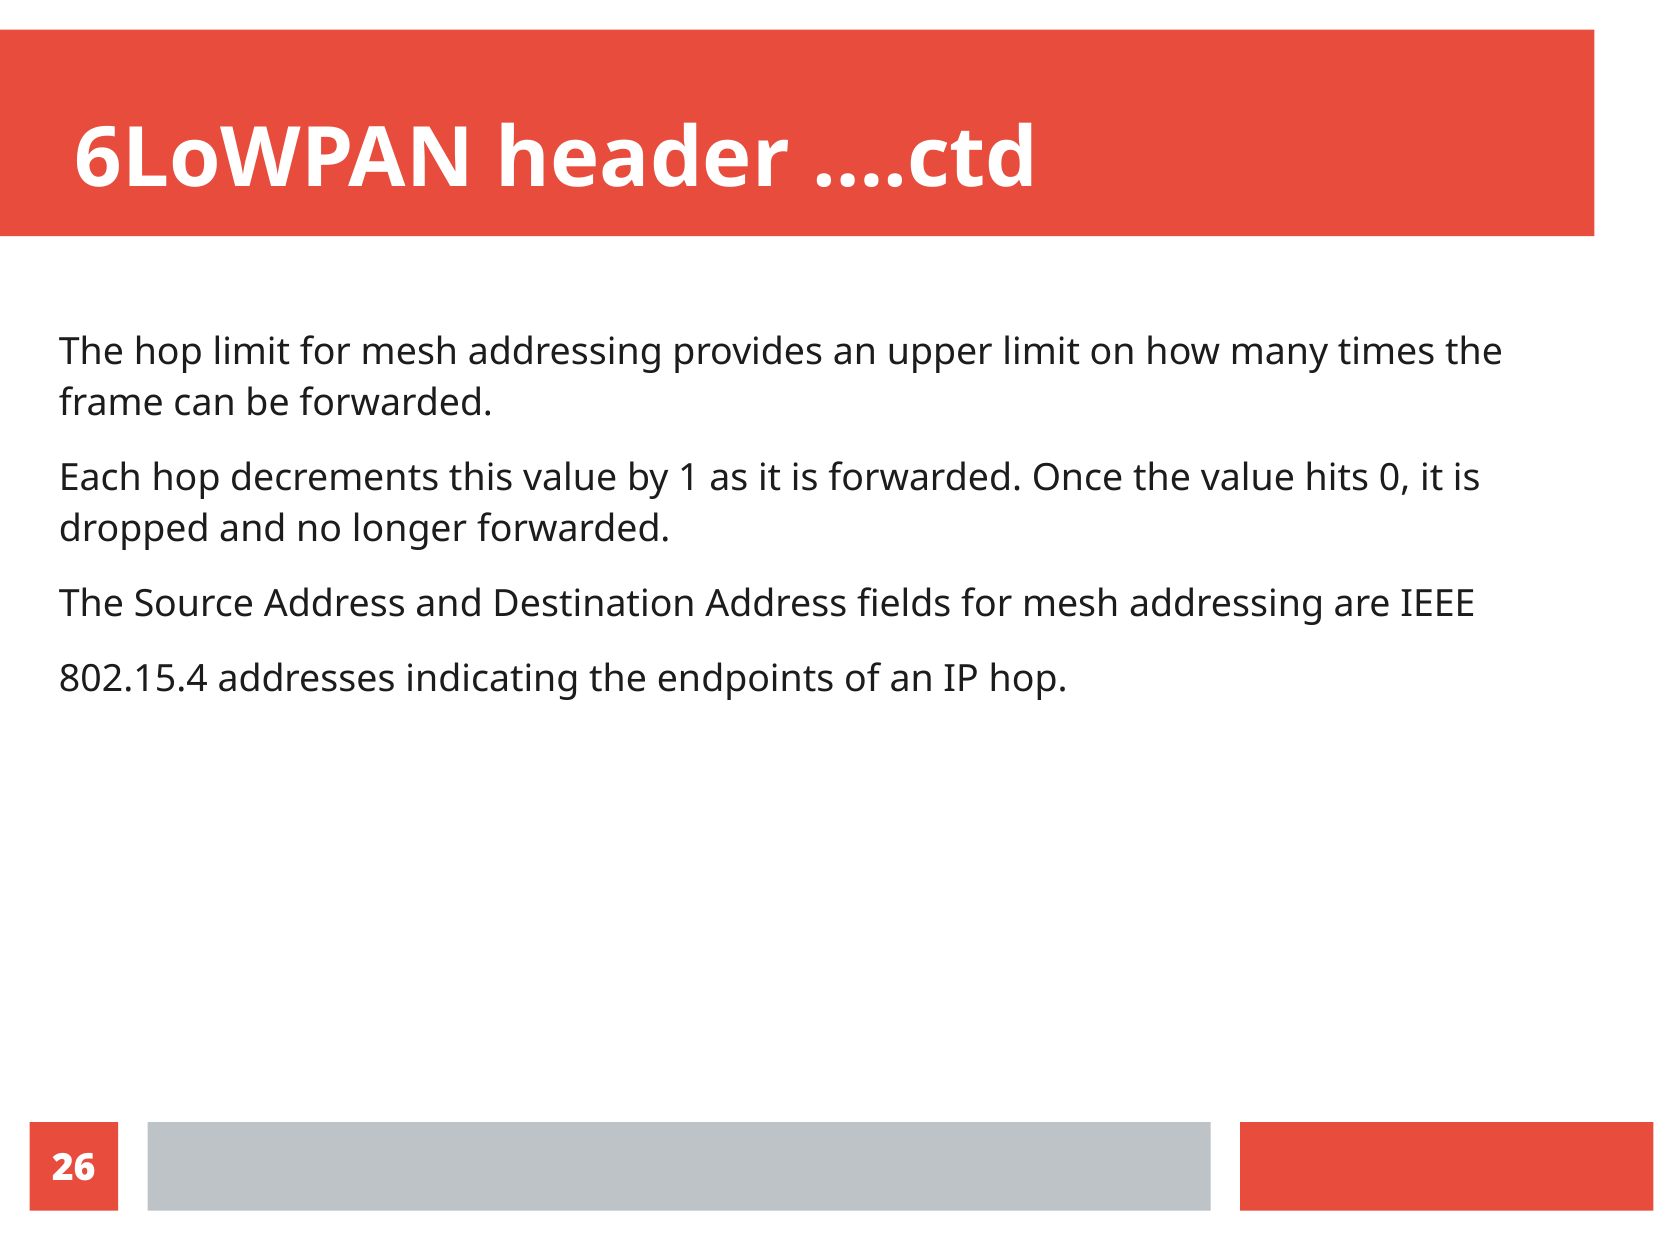

6LoWPAN header ….ctd
# The hop limit for mesh addressing provides an upper limit on how many times the frame can be forwarded.
Each hop decrements this value by 1 as it is forwarded. Once the value hits 0, it is dropped and no longer forwarded.
The Source Address and Destination Address fields for mesh addressing are IEEE
802.15.4 addresses indicating the endpoints of an IP hop.
26